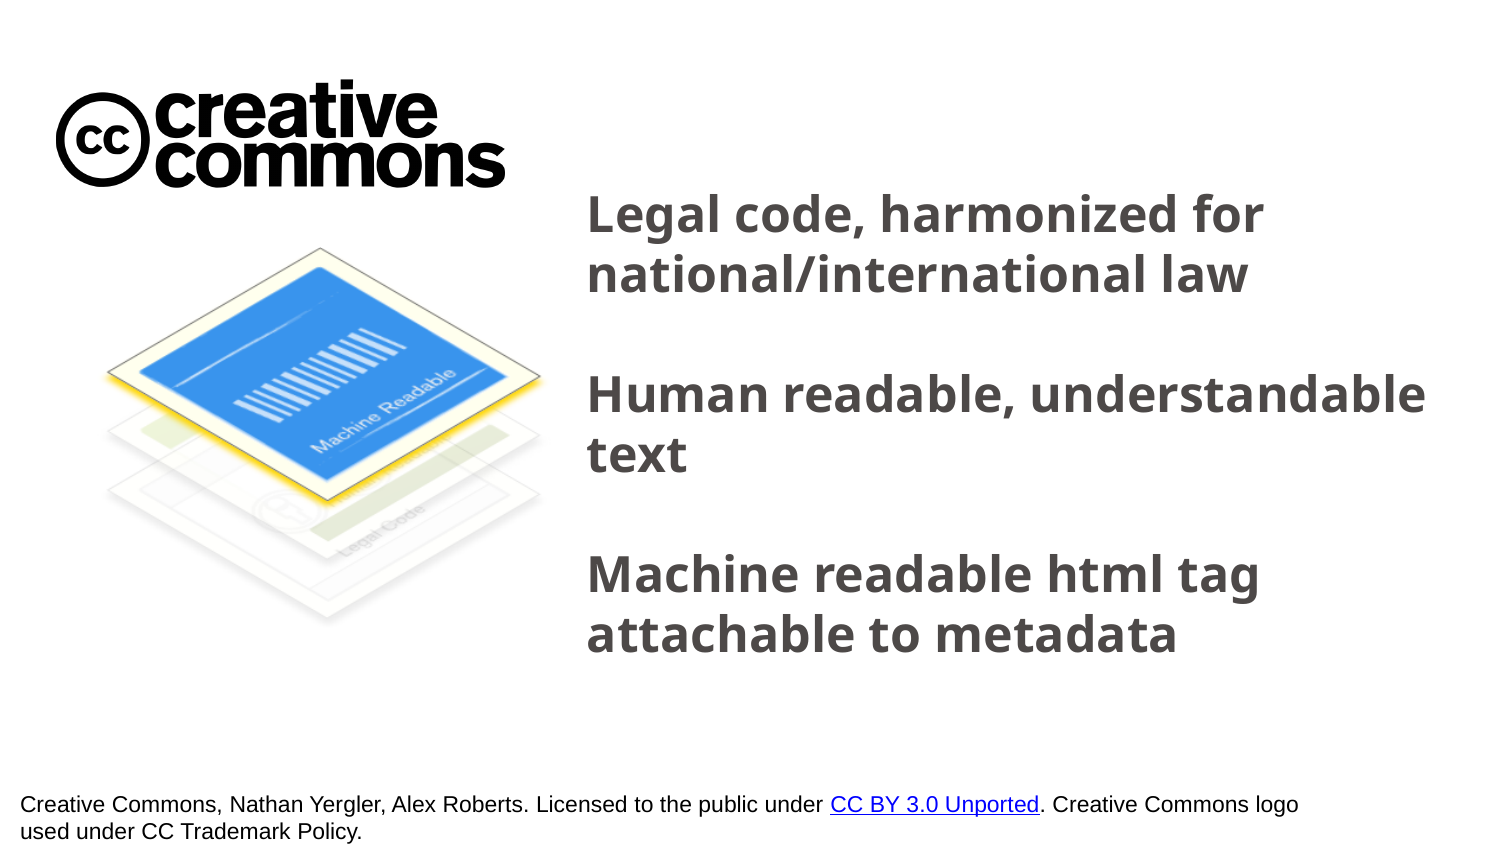

Legal code, harmonized for national/international law
Human readable, understandable text
Machine readable html tag attachable to metadata
Creative Commons, Nathan Yergler, Alex Roberts. Licensed to the public under CC BY 3.0 Unported. Creative Commons logo used under CC Trademark Policy.